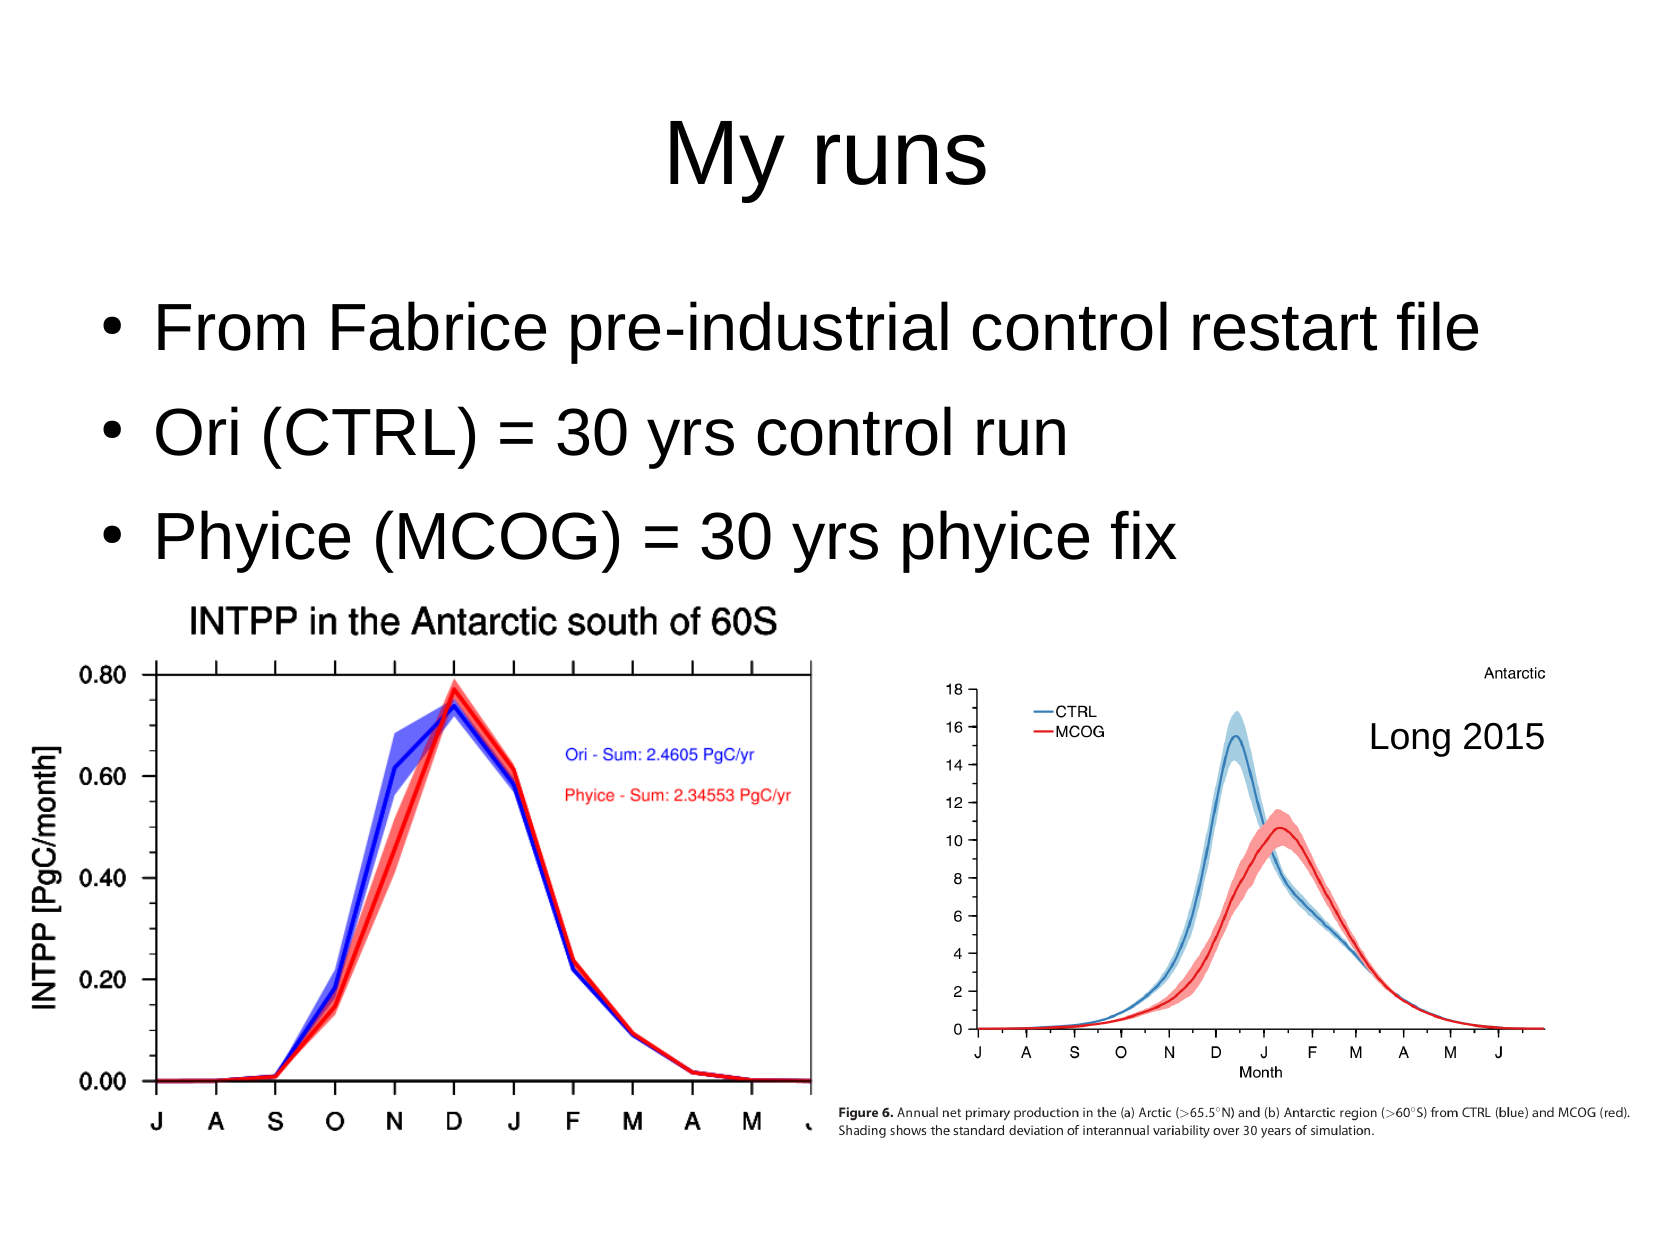

# My runs
From Fabrice pre-industrial control restart file
Ori (CTRL) = 30 yrs control run
Phyice (MCOG) = 30 yrs phyice fix
Long 2015